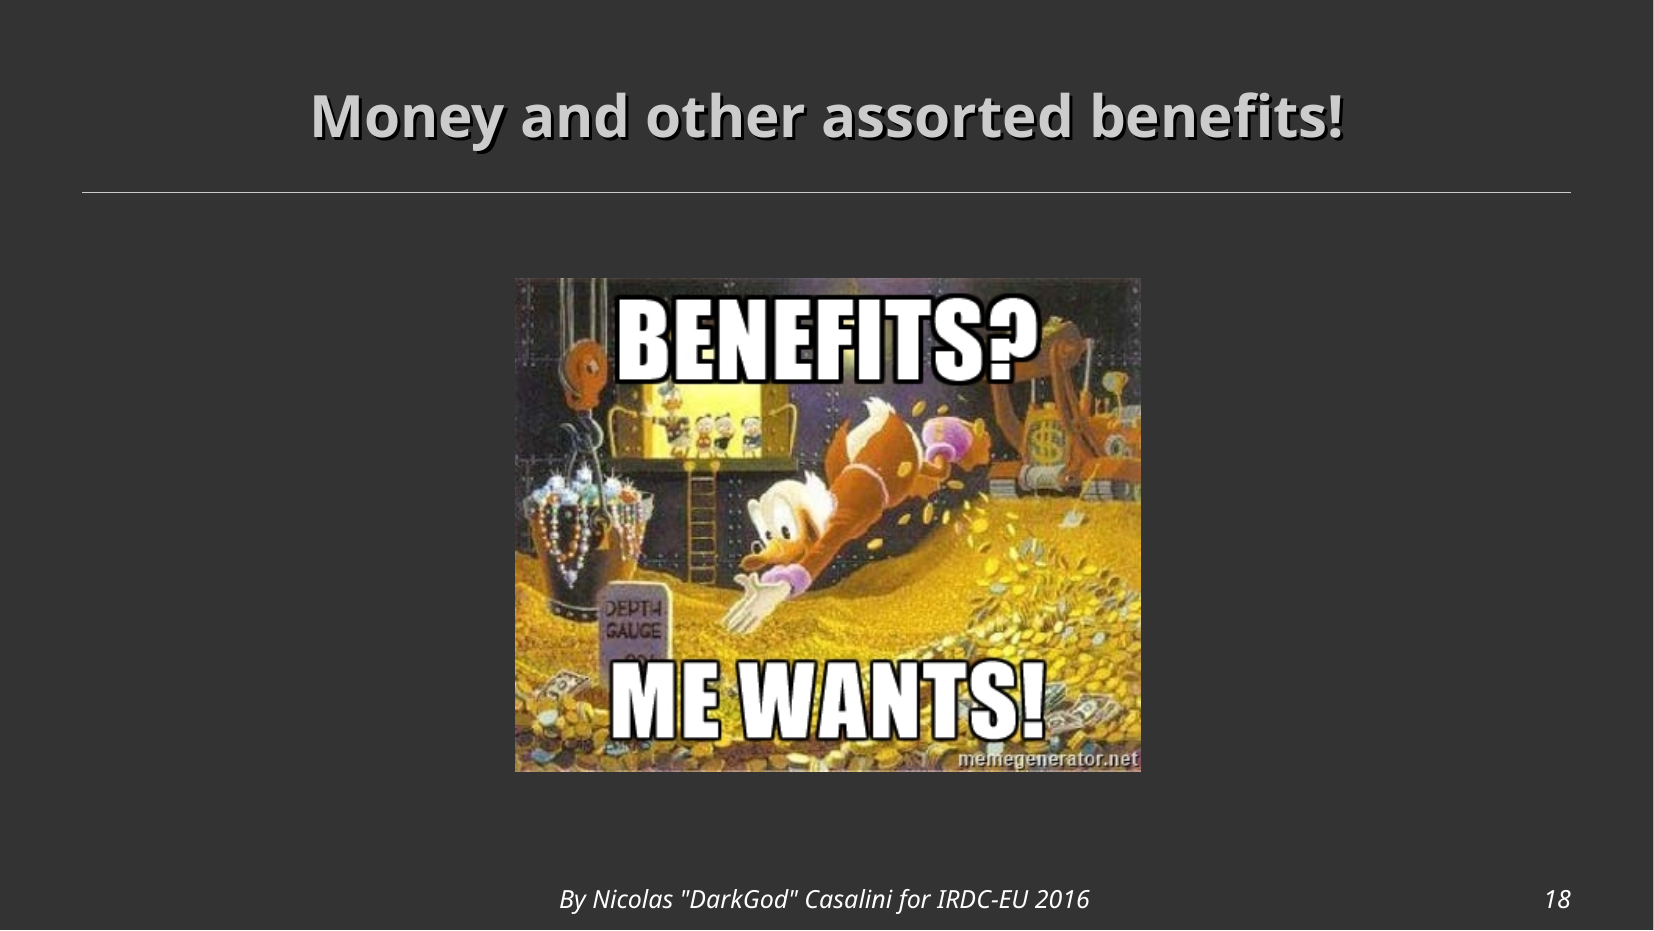

# Money and other assorted benefits!
By Nicolas "DarkGod" Casalini for IRDC-EU 2016
18